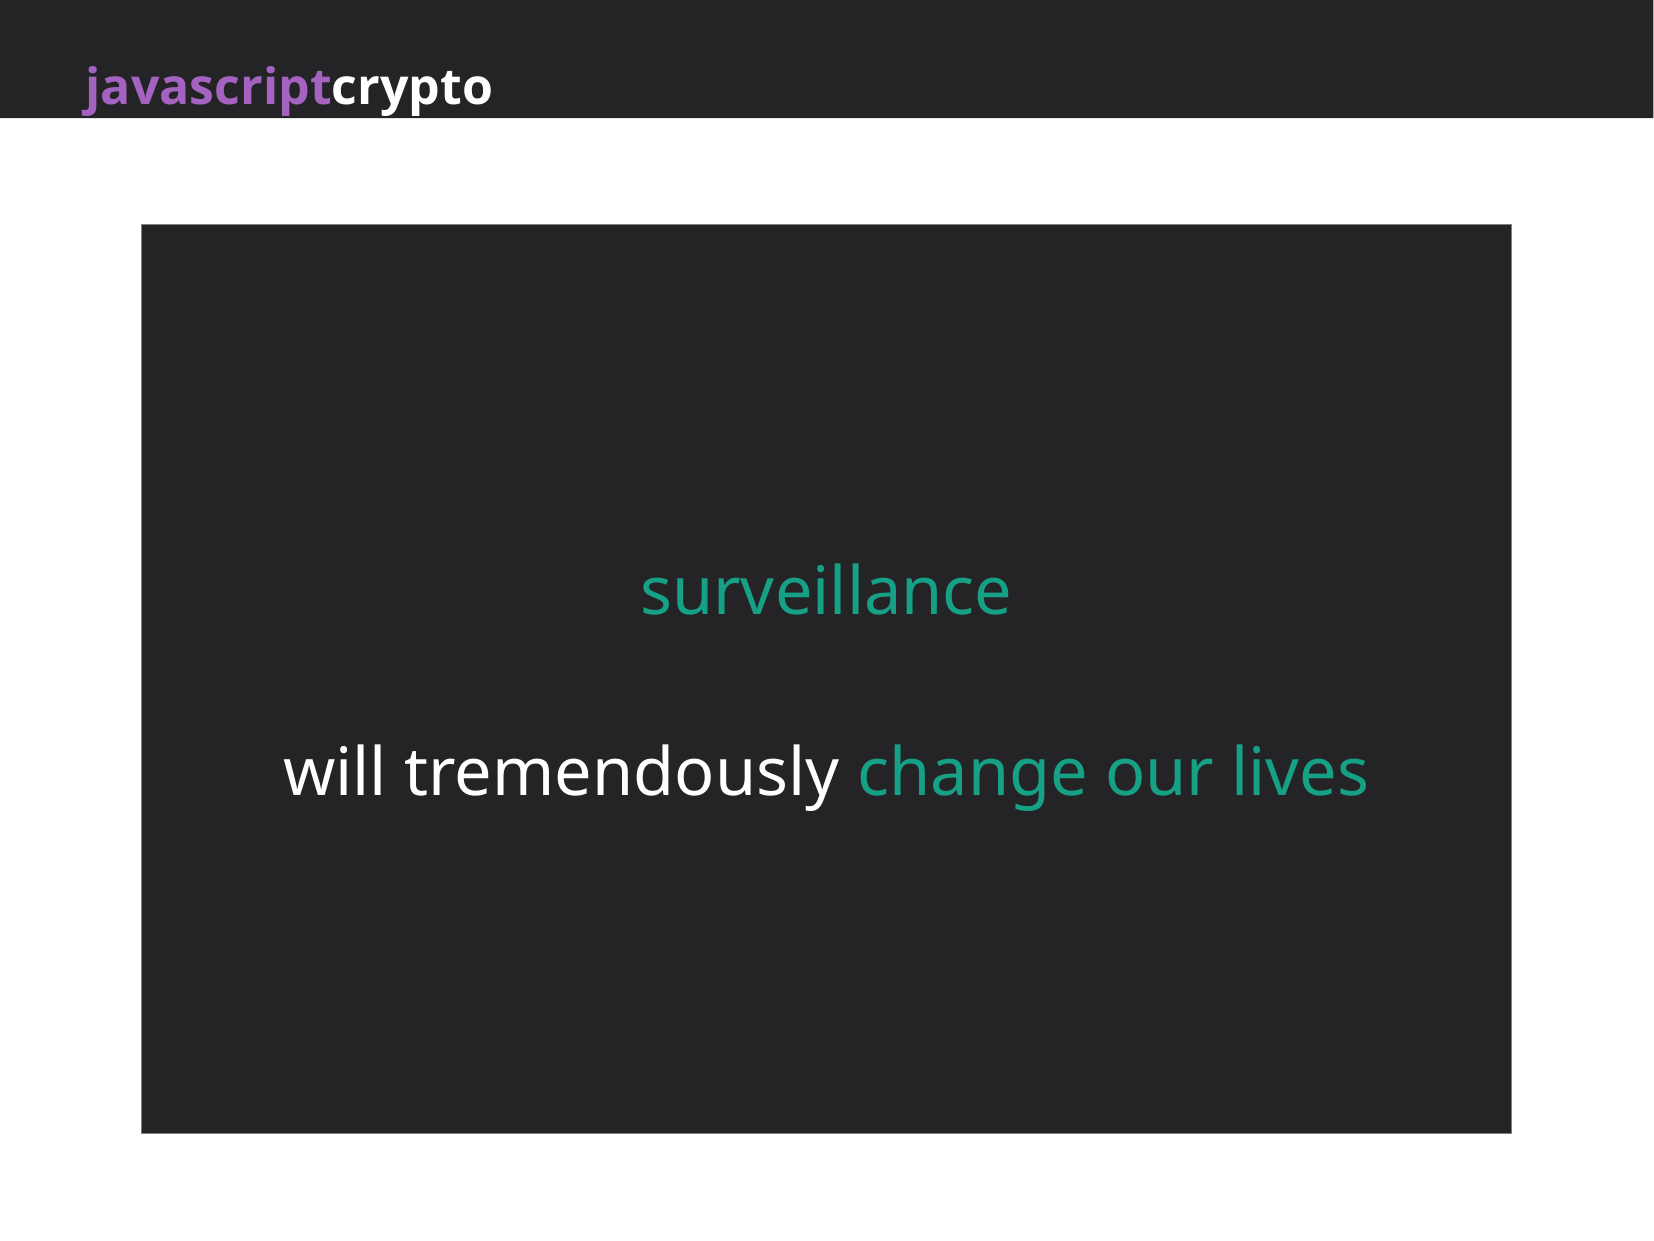

javascriptcrypto
surveillance
will tremendously change our lives
encrypt shit